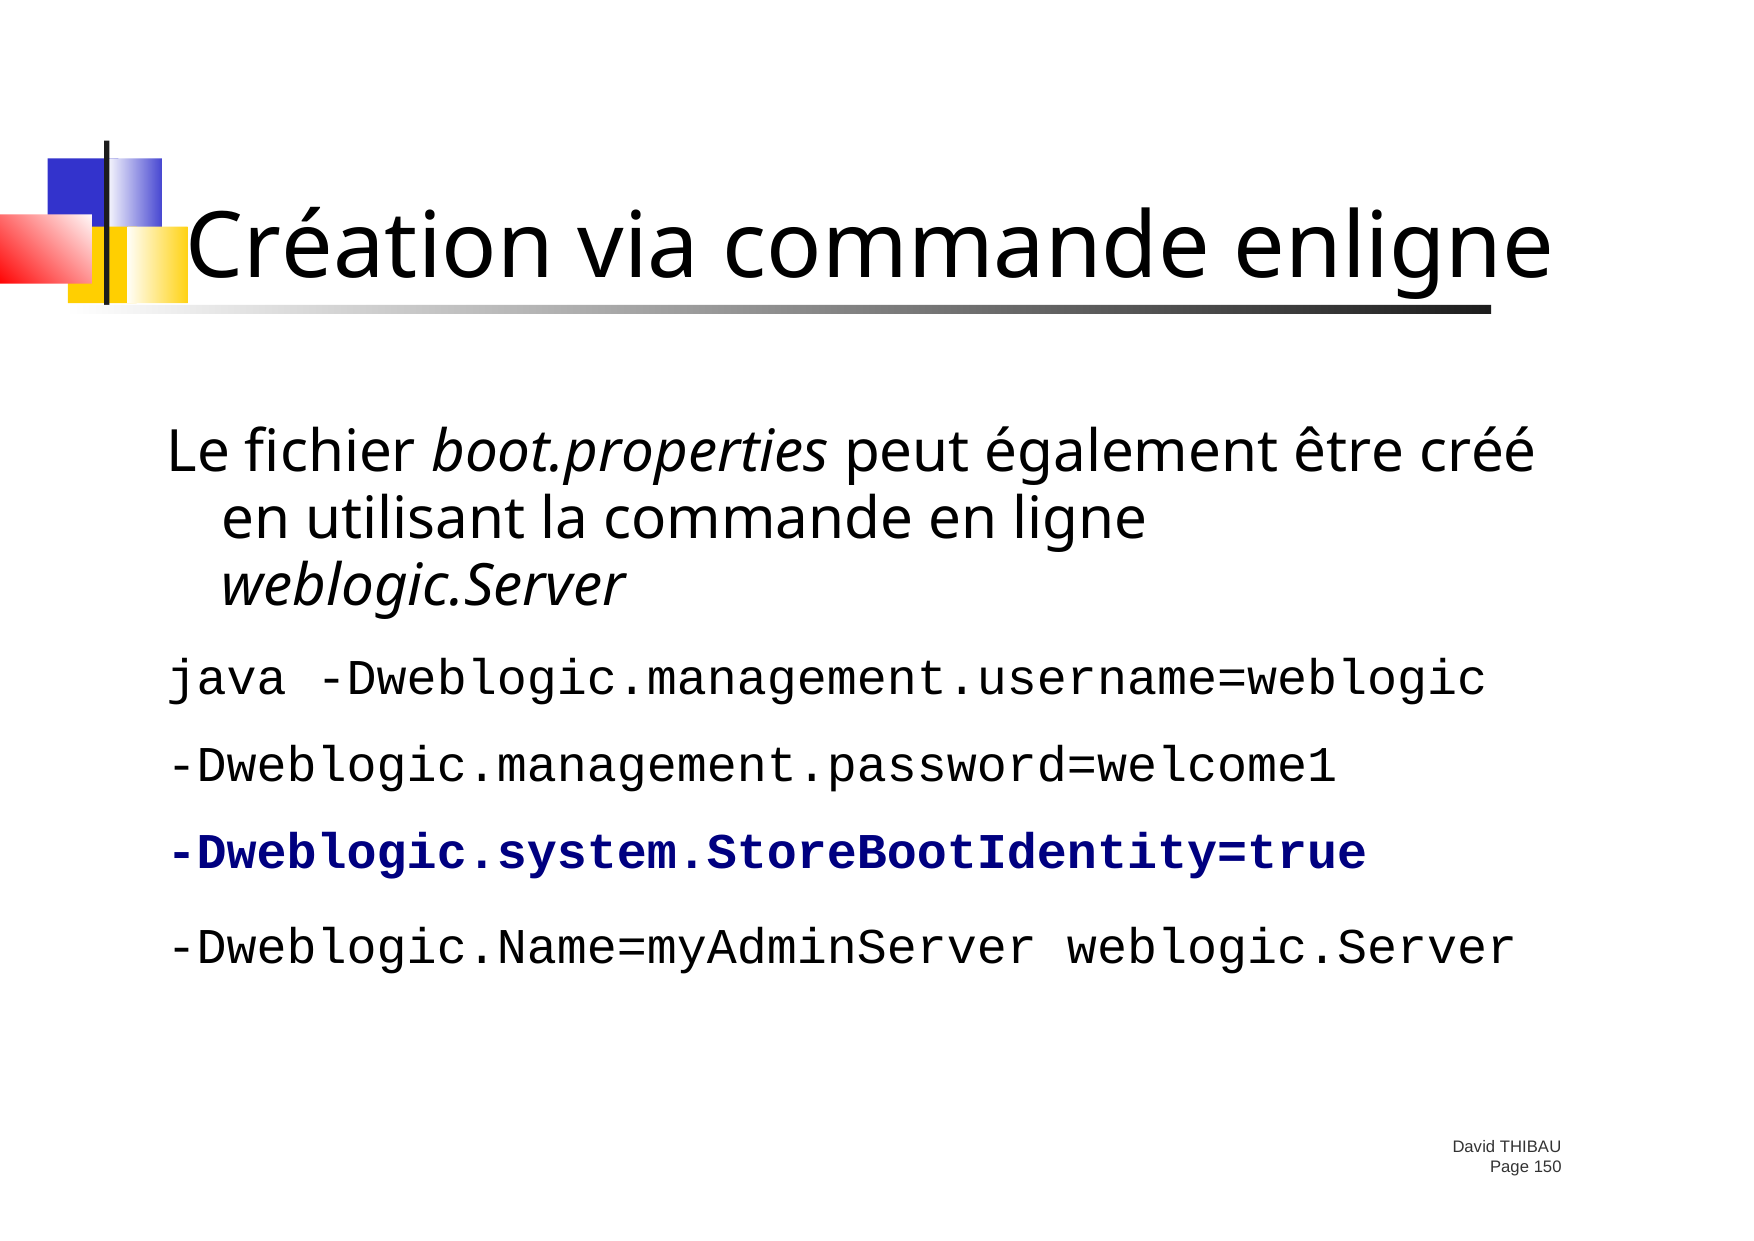

# Création via commande enligne
Le fichier boot.properties peut également être créé en utilisant la commande en ligne weblogic.Server
java -Dweblogic.management.username=weblogic
-Dweblogic.management.password=welcome1
-Dweblogic.system.StoreBootIdentity=true
-Dweblogic.Name=myAdminServer weblogic.Server